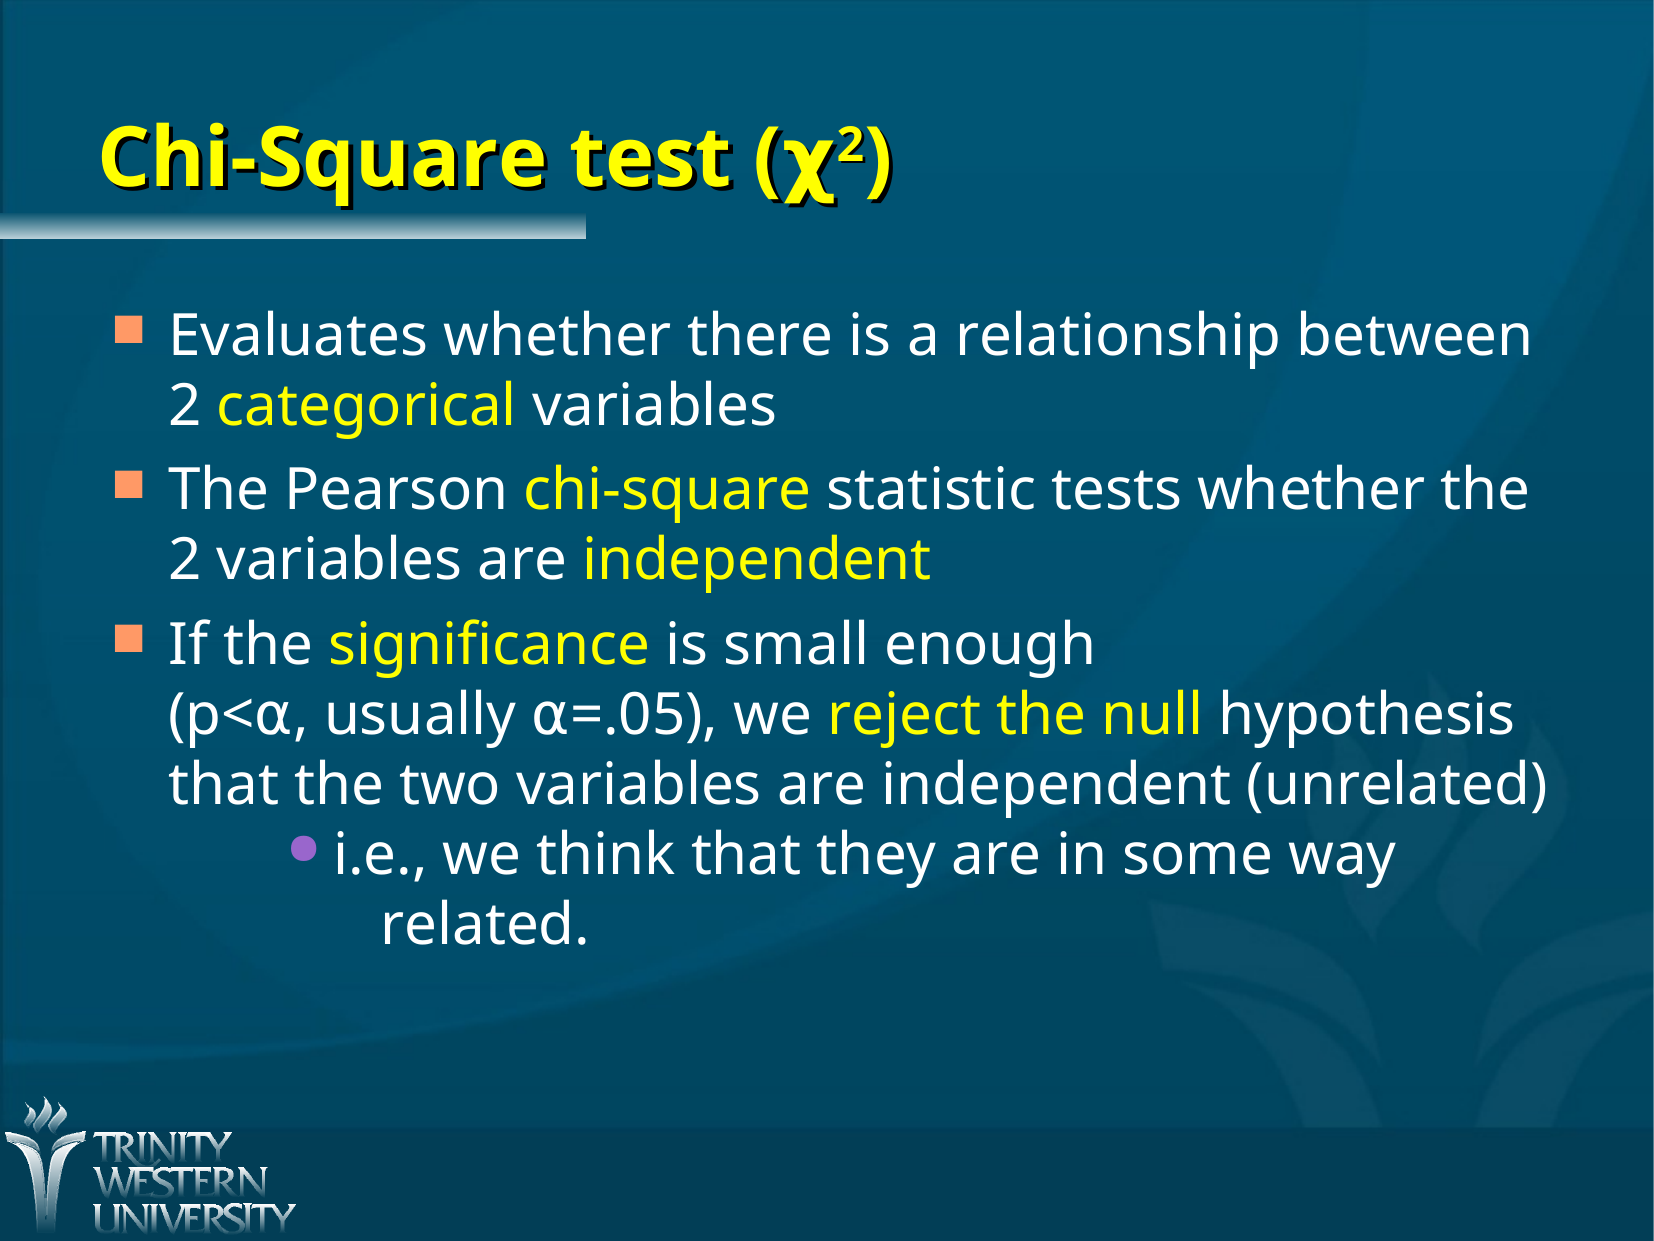

# Chi-Square test (χ2)
Evaluates whether there is a relationship between 2 categorical variables
The Pearson chi-square statistic tests whether the 2 variables are independent
If the significance is small enough
(p<α, usually α=.05), we reject the null hypothesis that the two variables are independent (unrelated)
i.e., we think that they are in some way related.